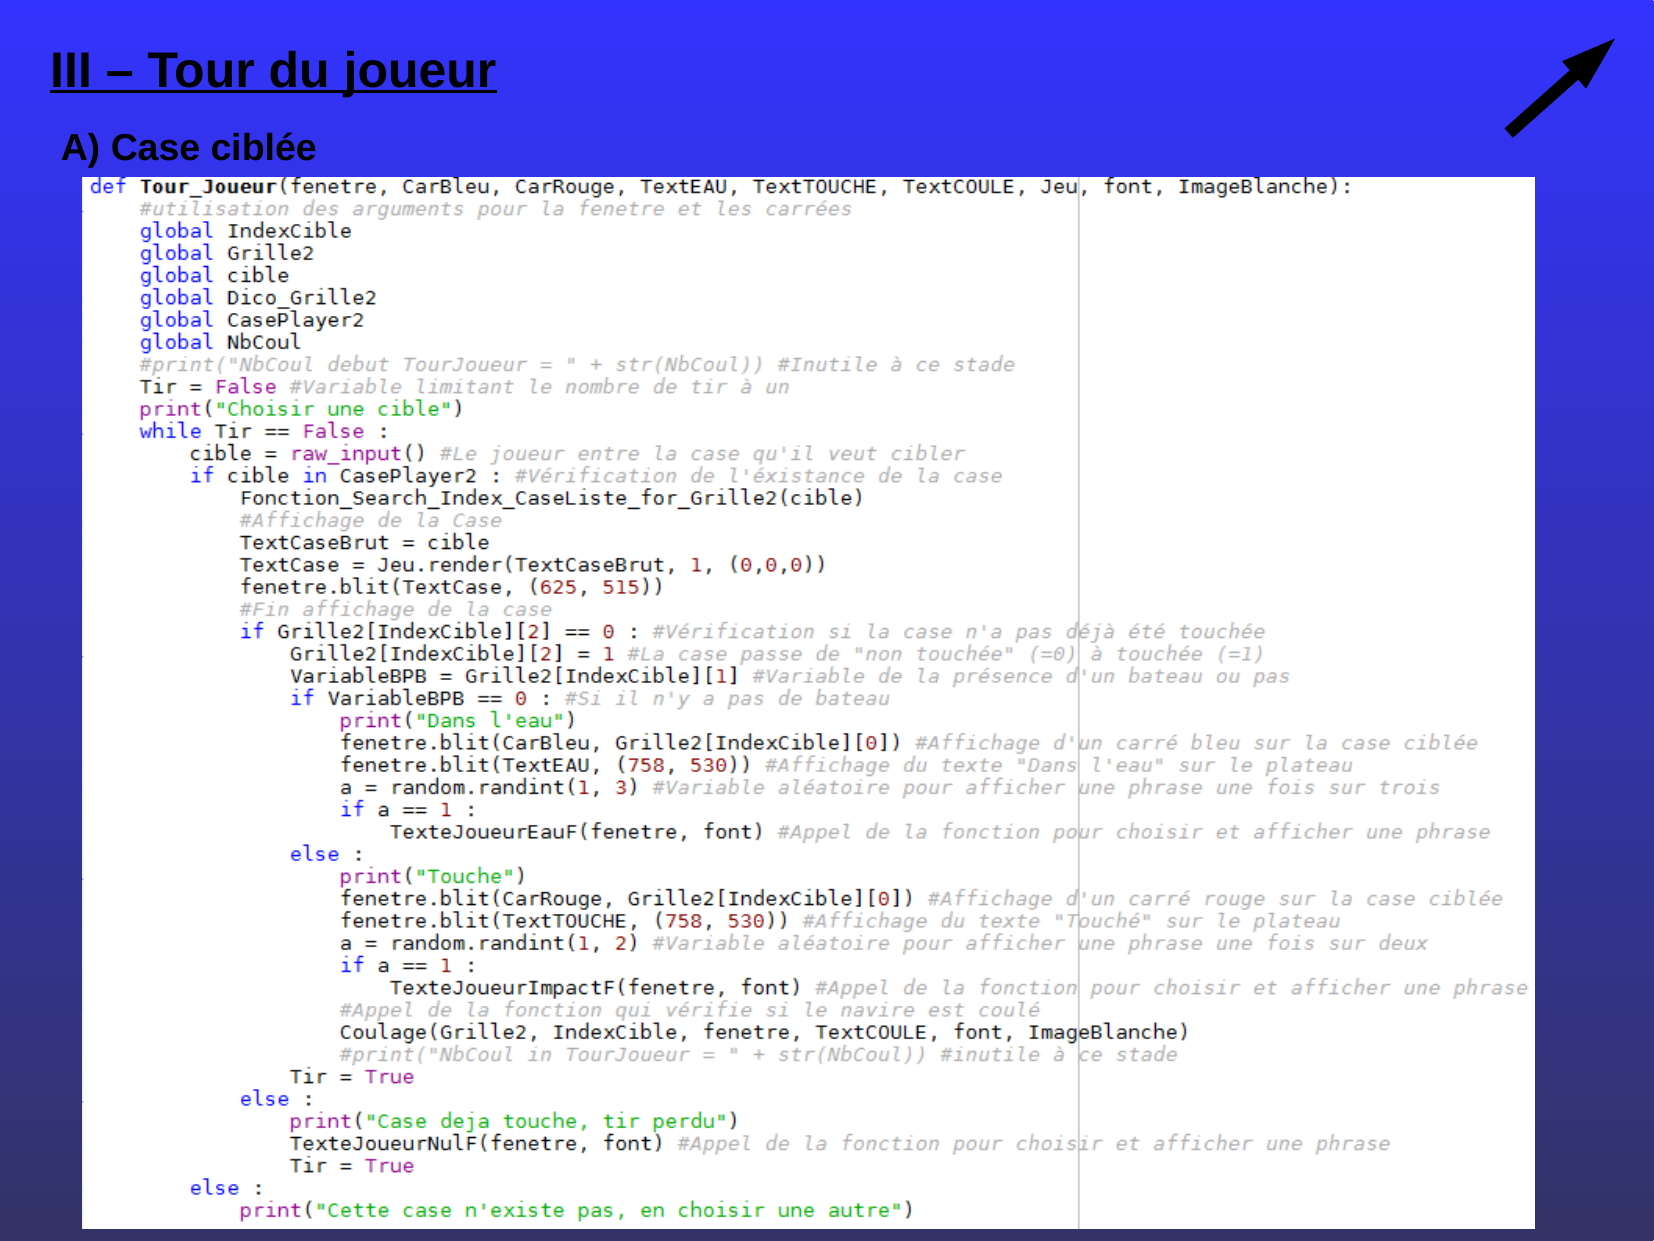

III – Tour du joueur
A) Case ciblée